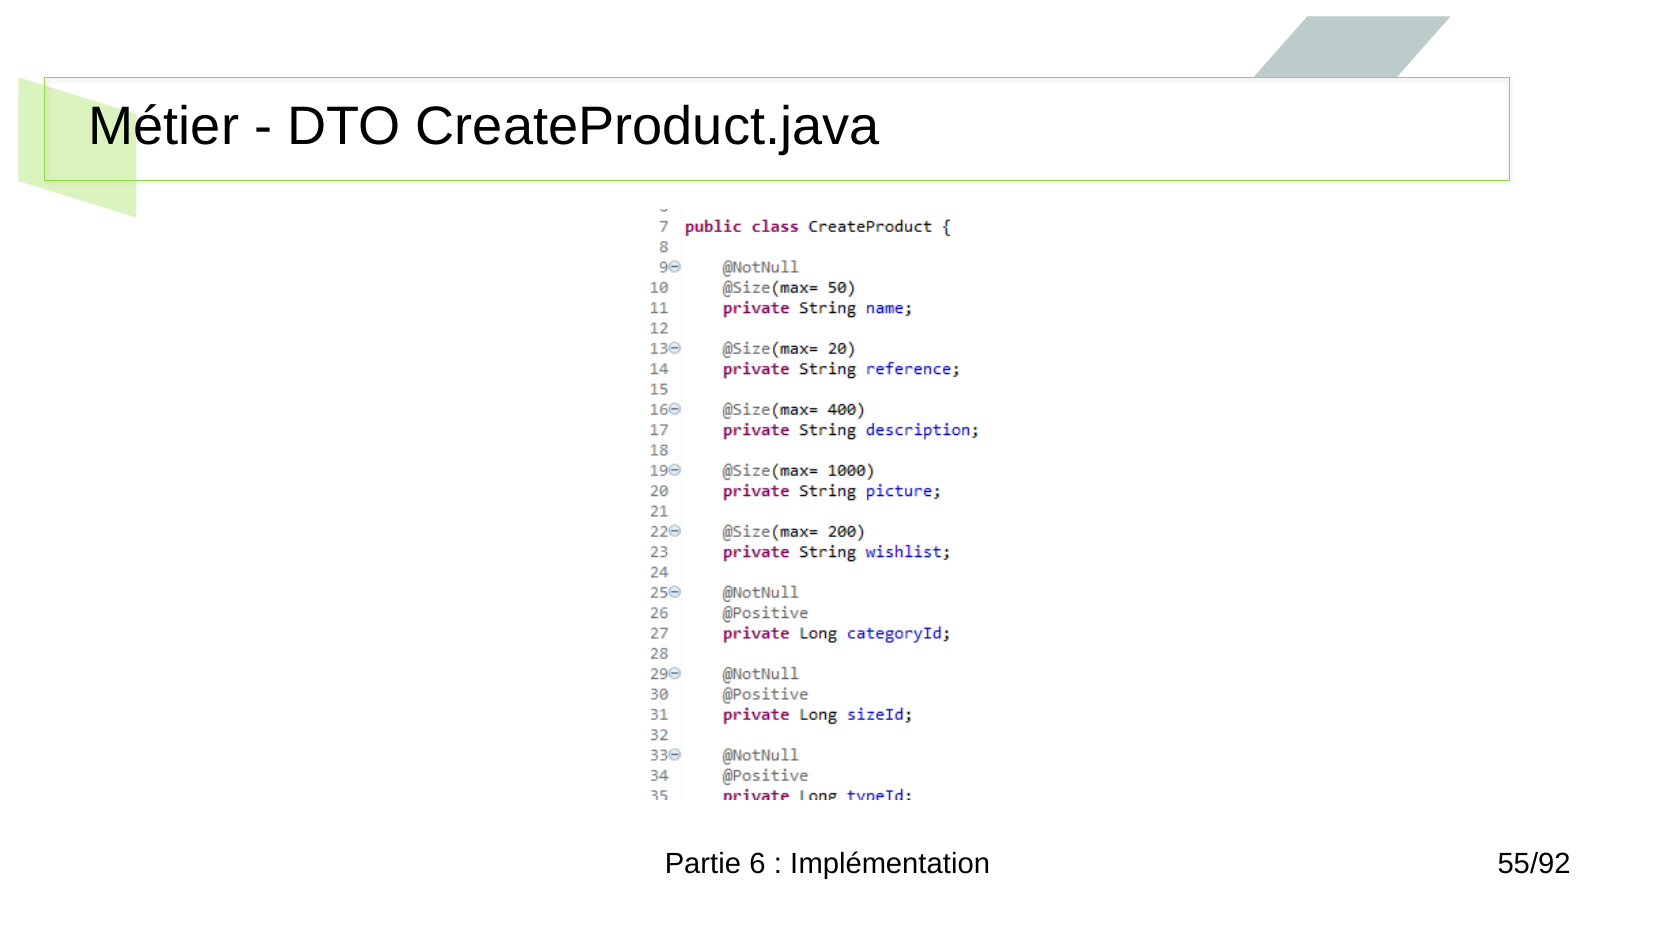

# Métier - DTO CreateProduct.java
Partie 6 : Implémentation
55